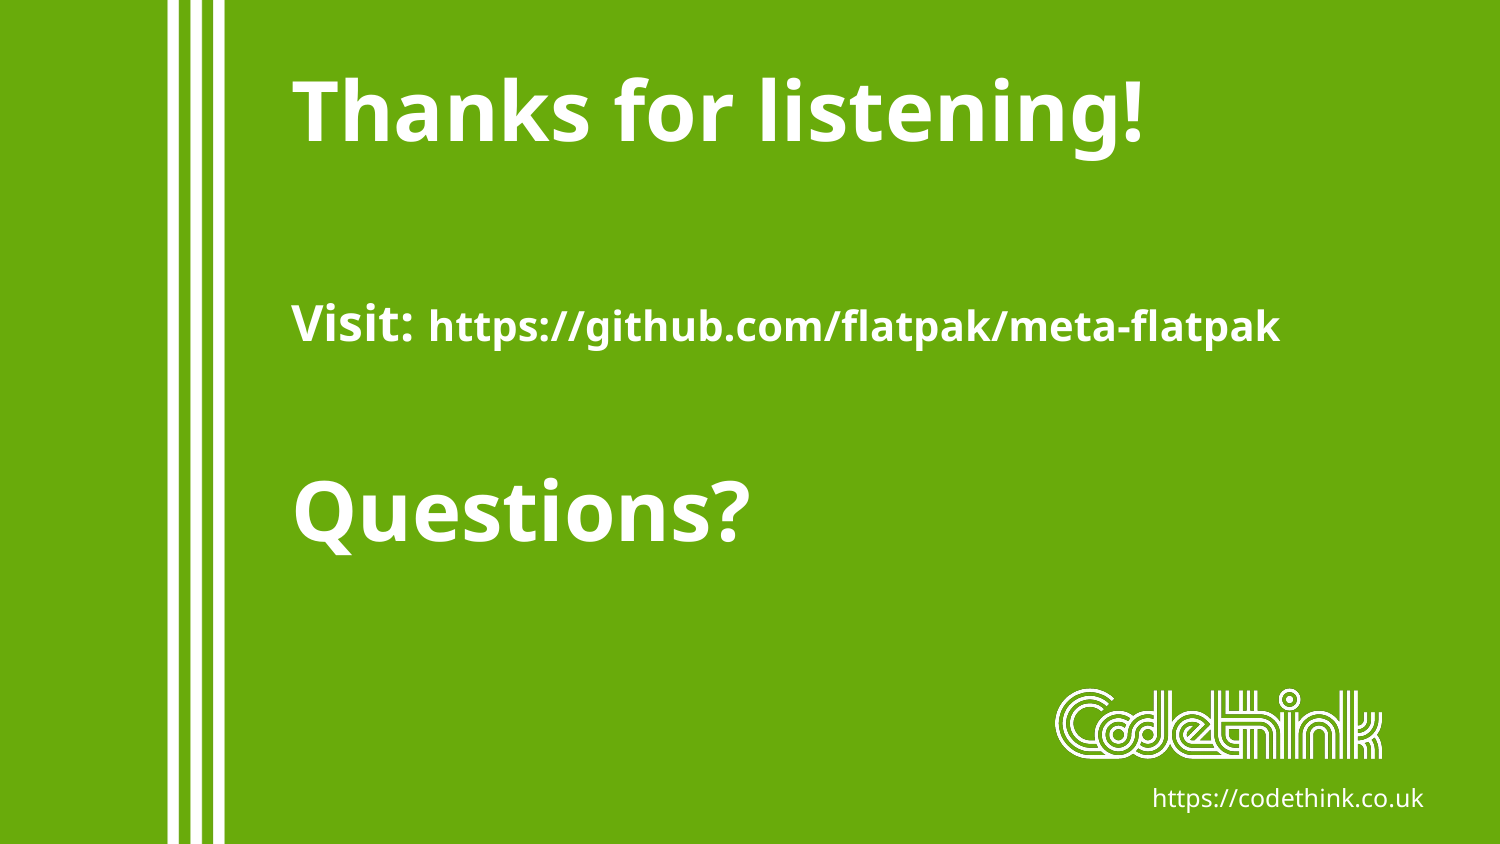

# Thanks for listening! Visit: https://github.com/flatpak/meta-flatpak Questions?
https://codethink.co.uk